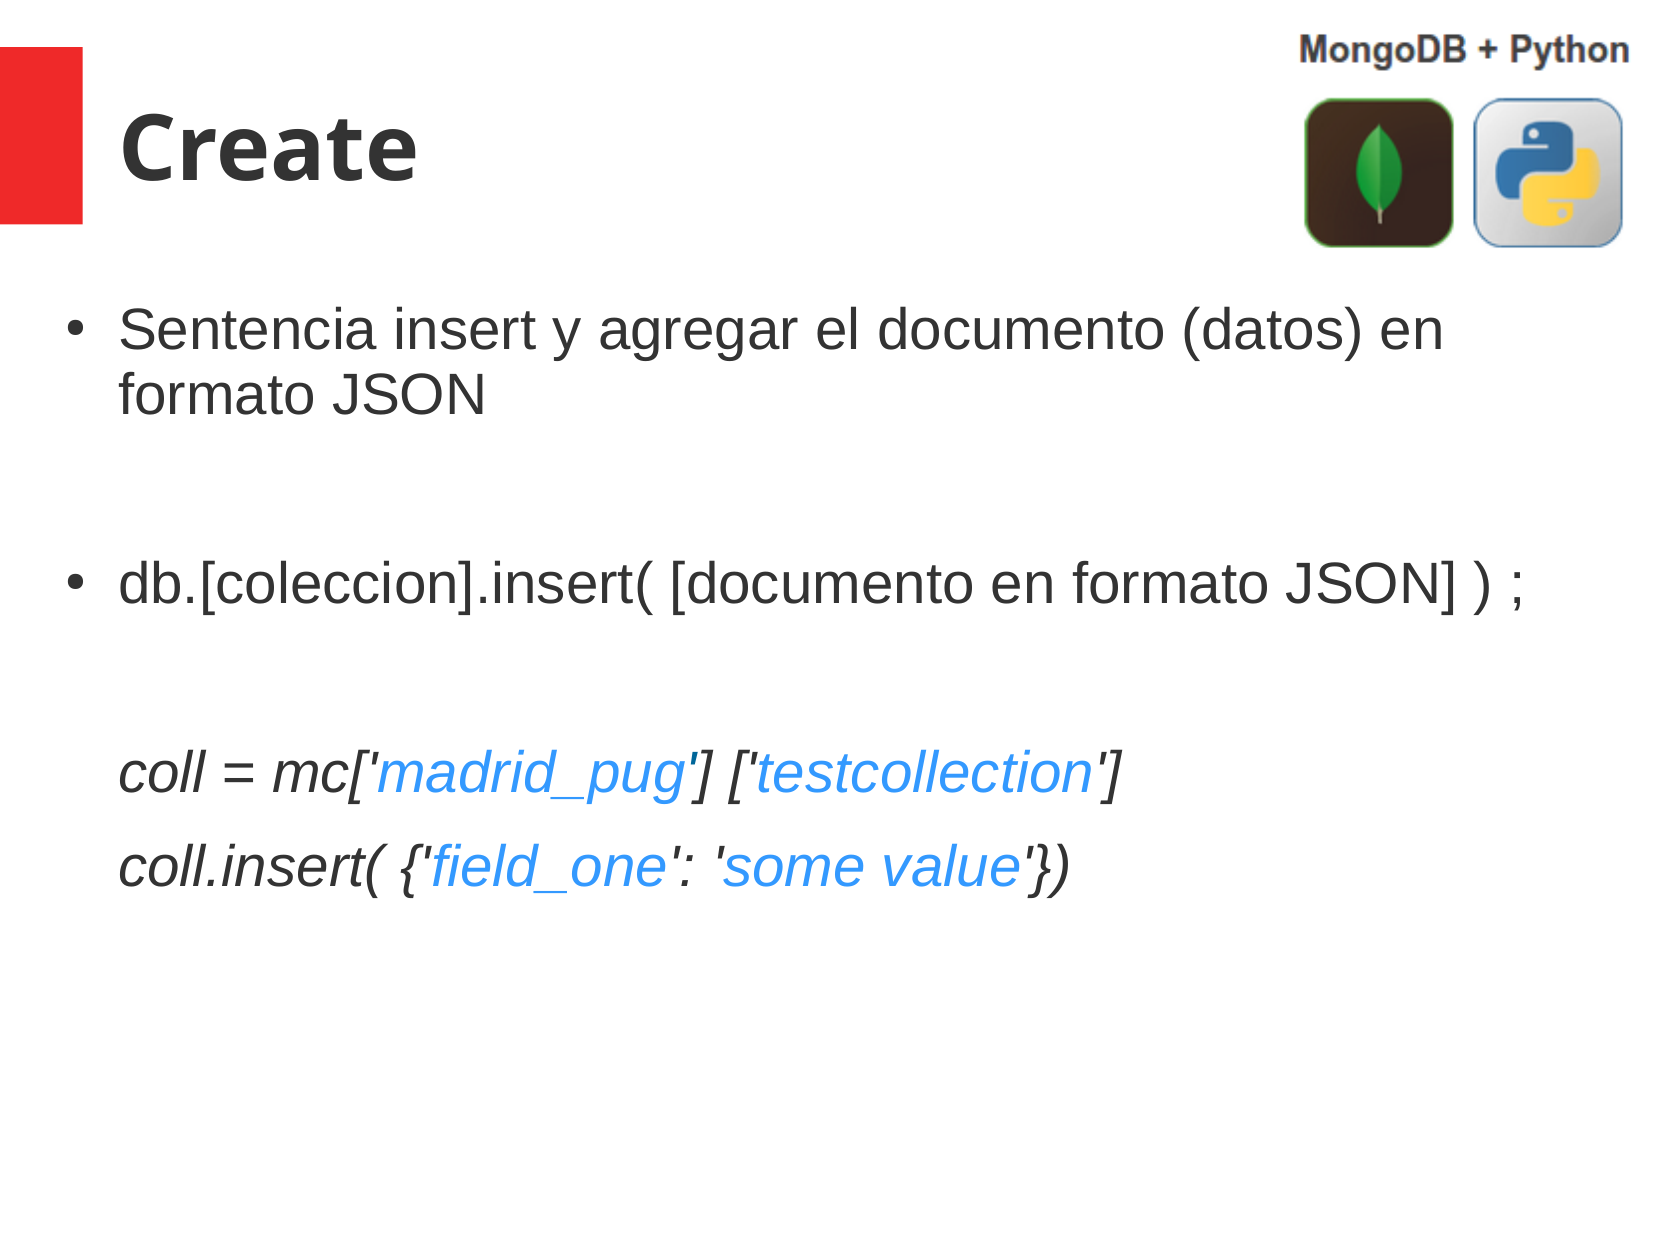

# Create
Sentencia insert y agregar el documento (datos) en formato JSON
db.[coleccion].insert( [documento en formato JSON] ) ;
coll = mc['madrid_pug'] ['testcollection']
coll.insert( {'field_one': 'some value'})